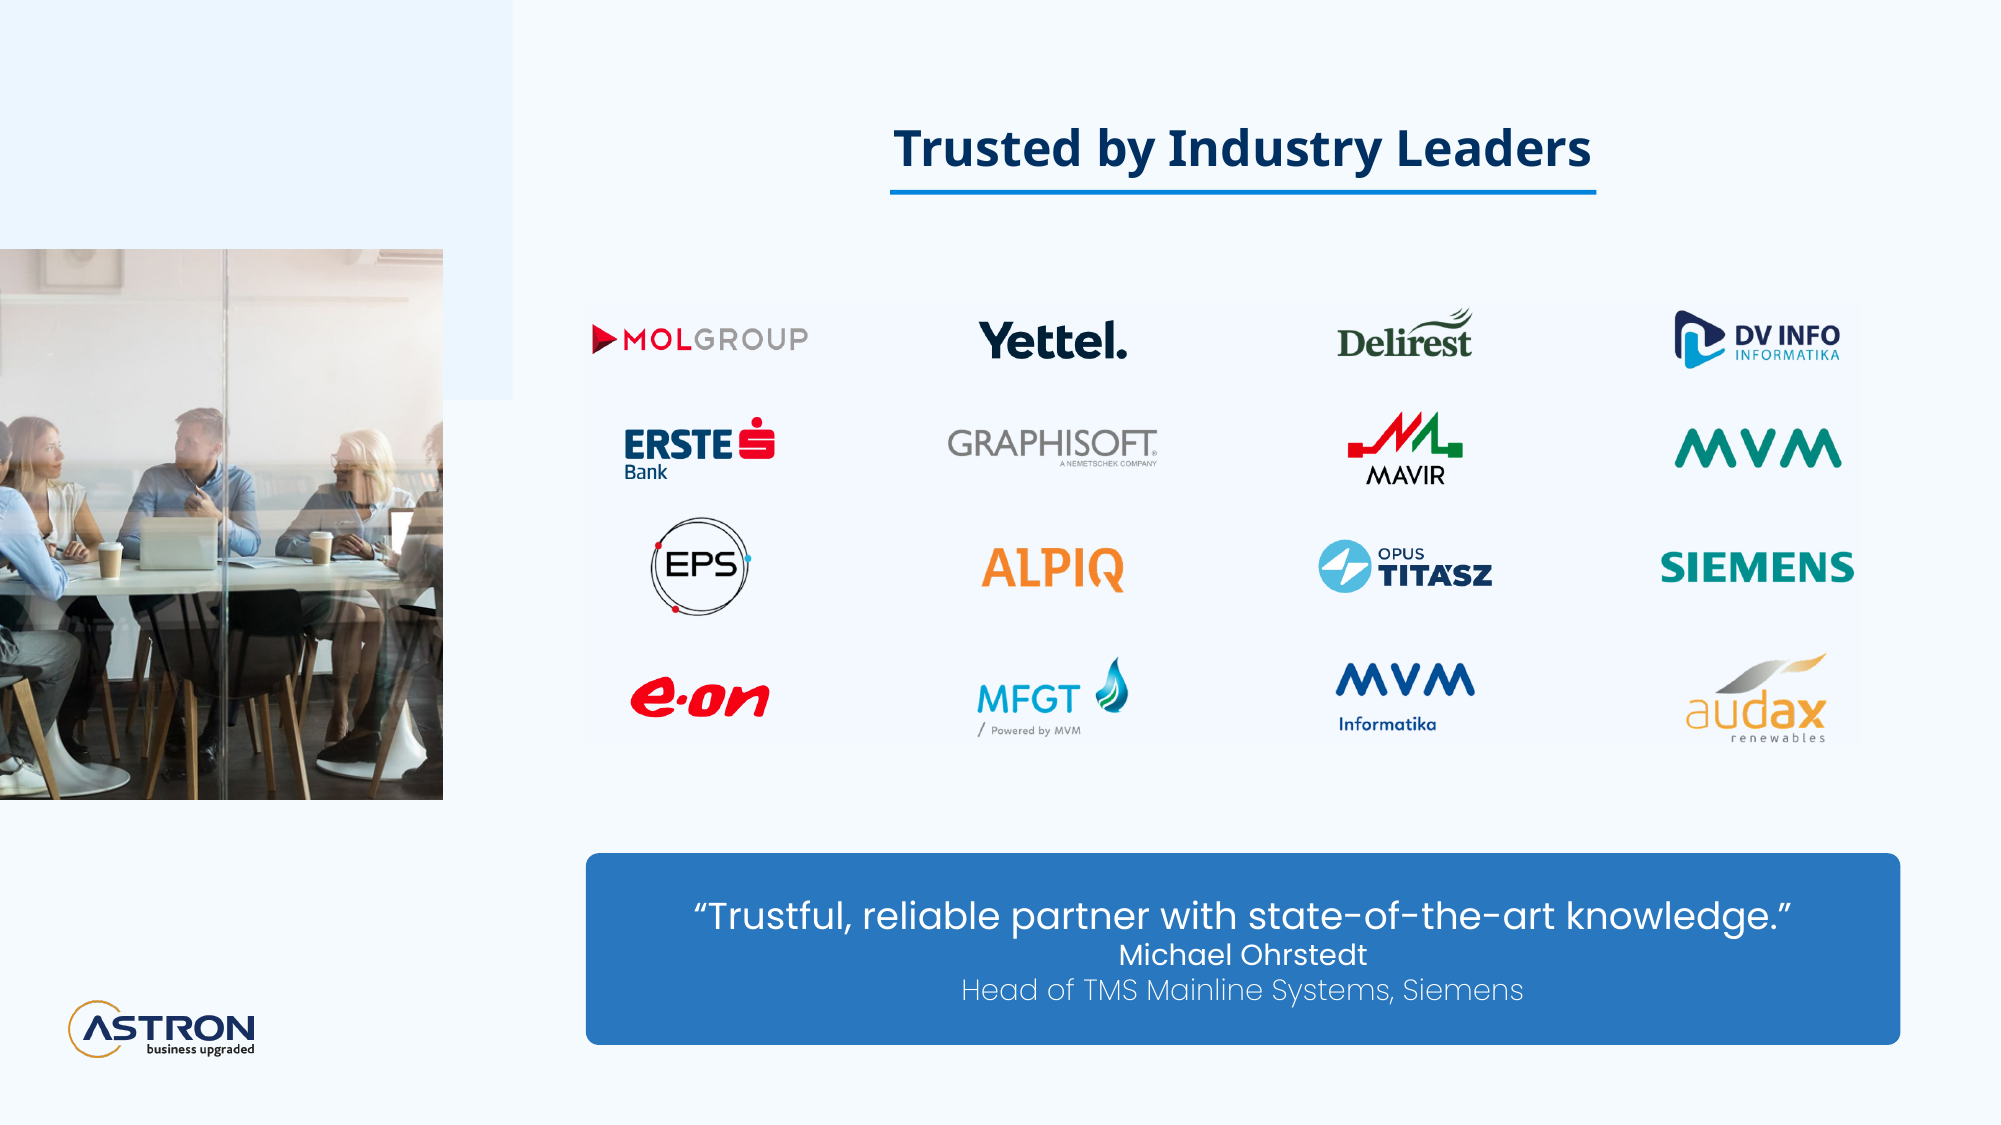

Trusted by Industry Leaders
# “Trustful, reliable partner with state-of-the-art knowledge.” Michael Ohrstedt Head of TMS Mainline Systems, Siemens